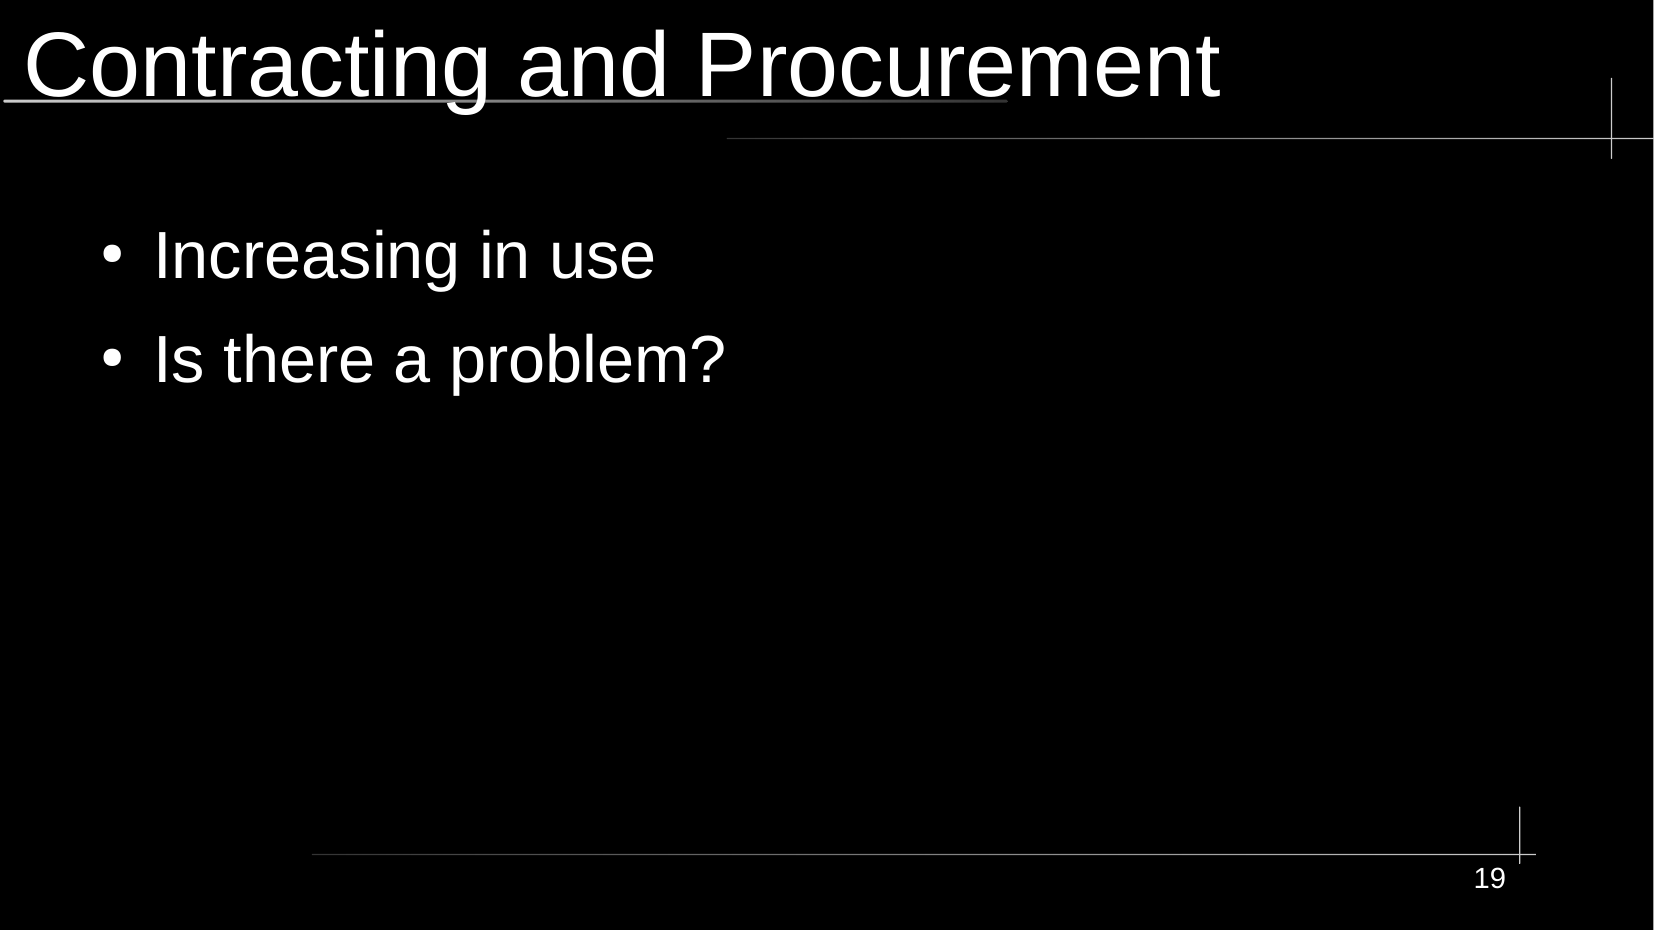

# Contracting and Procurement
Increasing in use
Is there a problem?
19